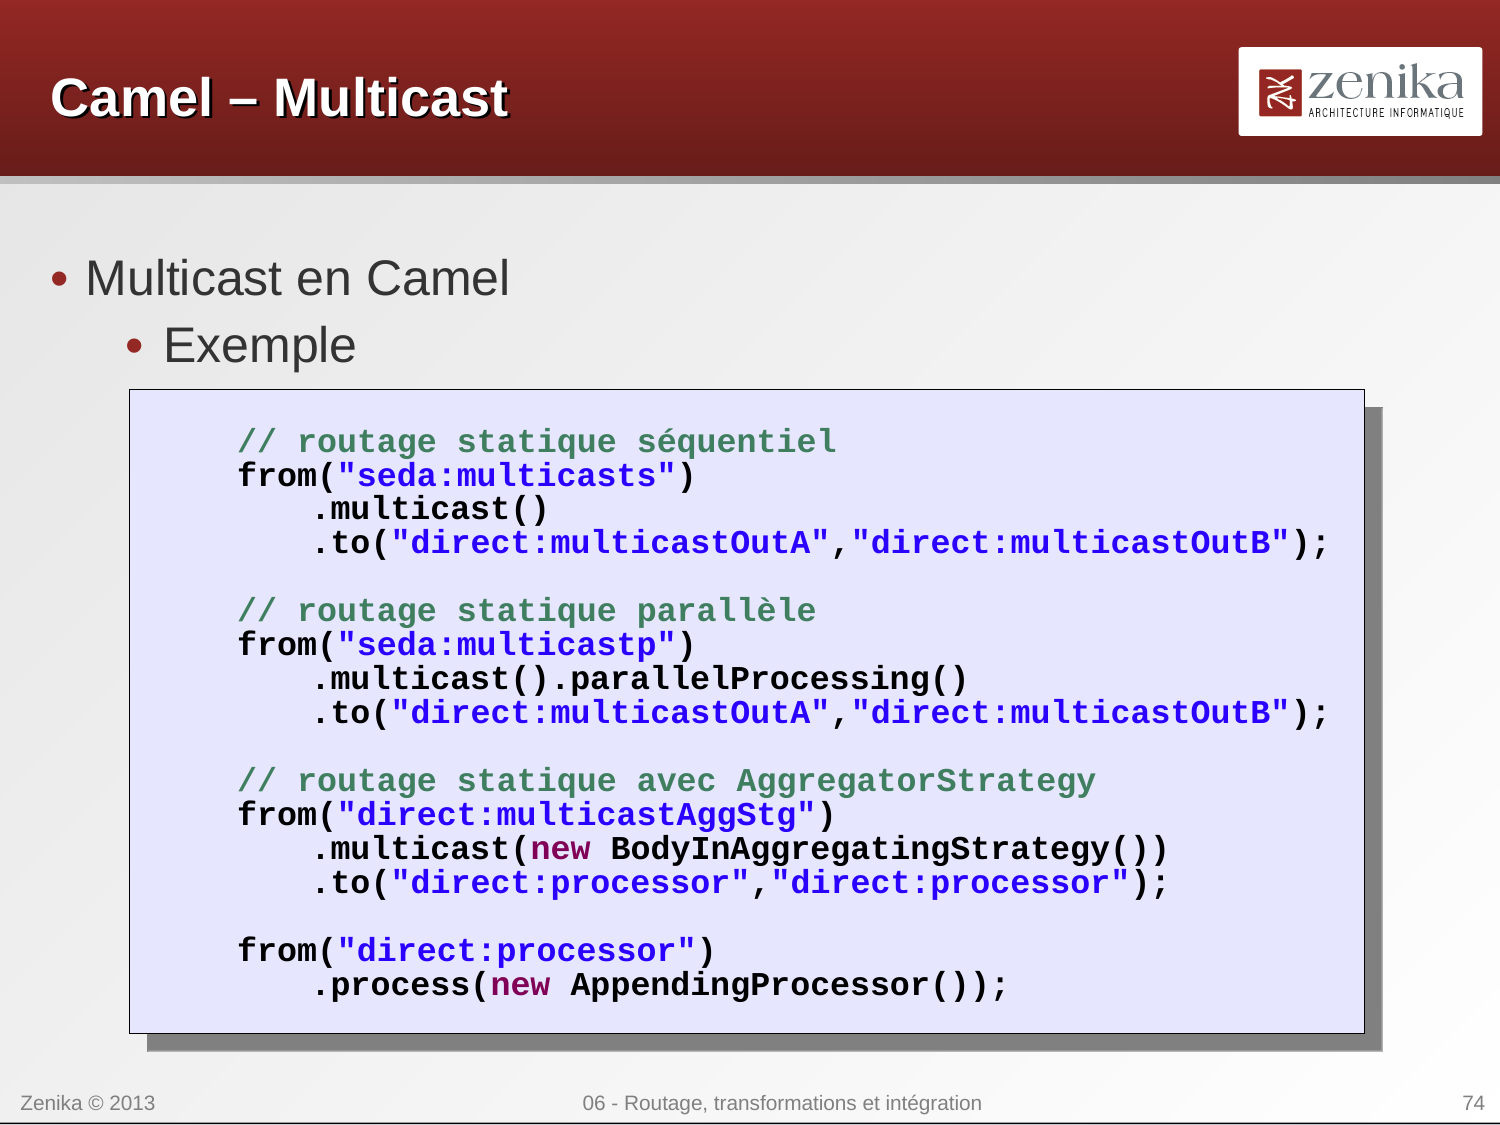

# Camel – Multicast
Multicast en Camel
Exemple
	// routage statique séquentiel
	from("seda:multicasts")
		.multicast()
		.to("direct:multicastOutA","direct:multicastOutB");
	// routage statique parallèle
	from("seda:multicastp")
		.multicast().parallelProcessing()
		.to("direct:multicastOutA","direct:multicastOutB");
	// routage statique avec AggregatorStrategy
	from("direct:multicastAggStg")
		.multicast(new BodyInAggregatingStrategy())
		.to("direct:processor","direct:processor");
	from("direct:processor")
		.process(new AppendingProcessor());